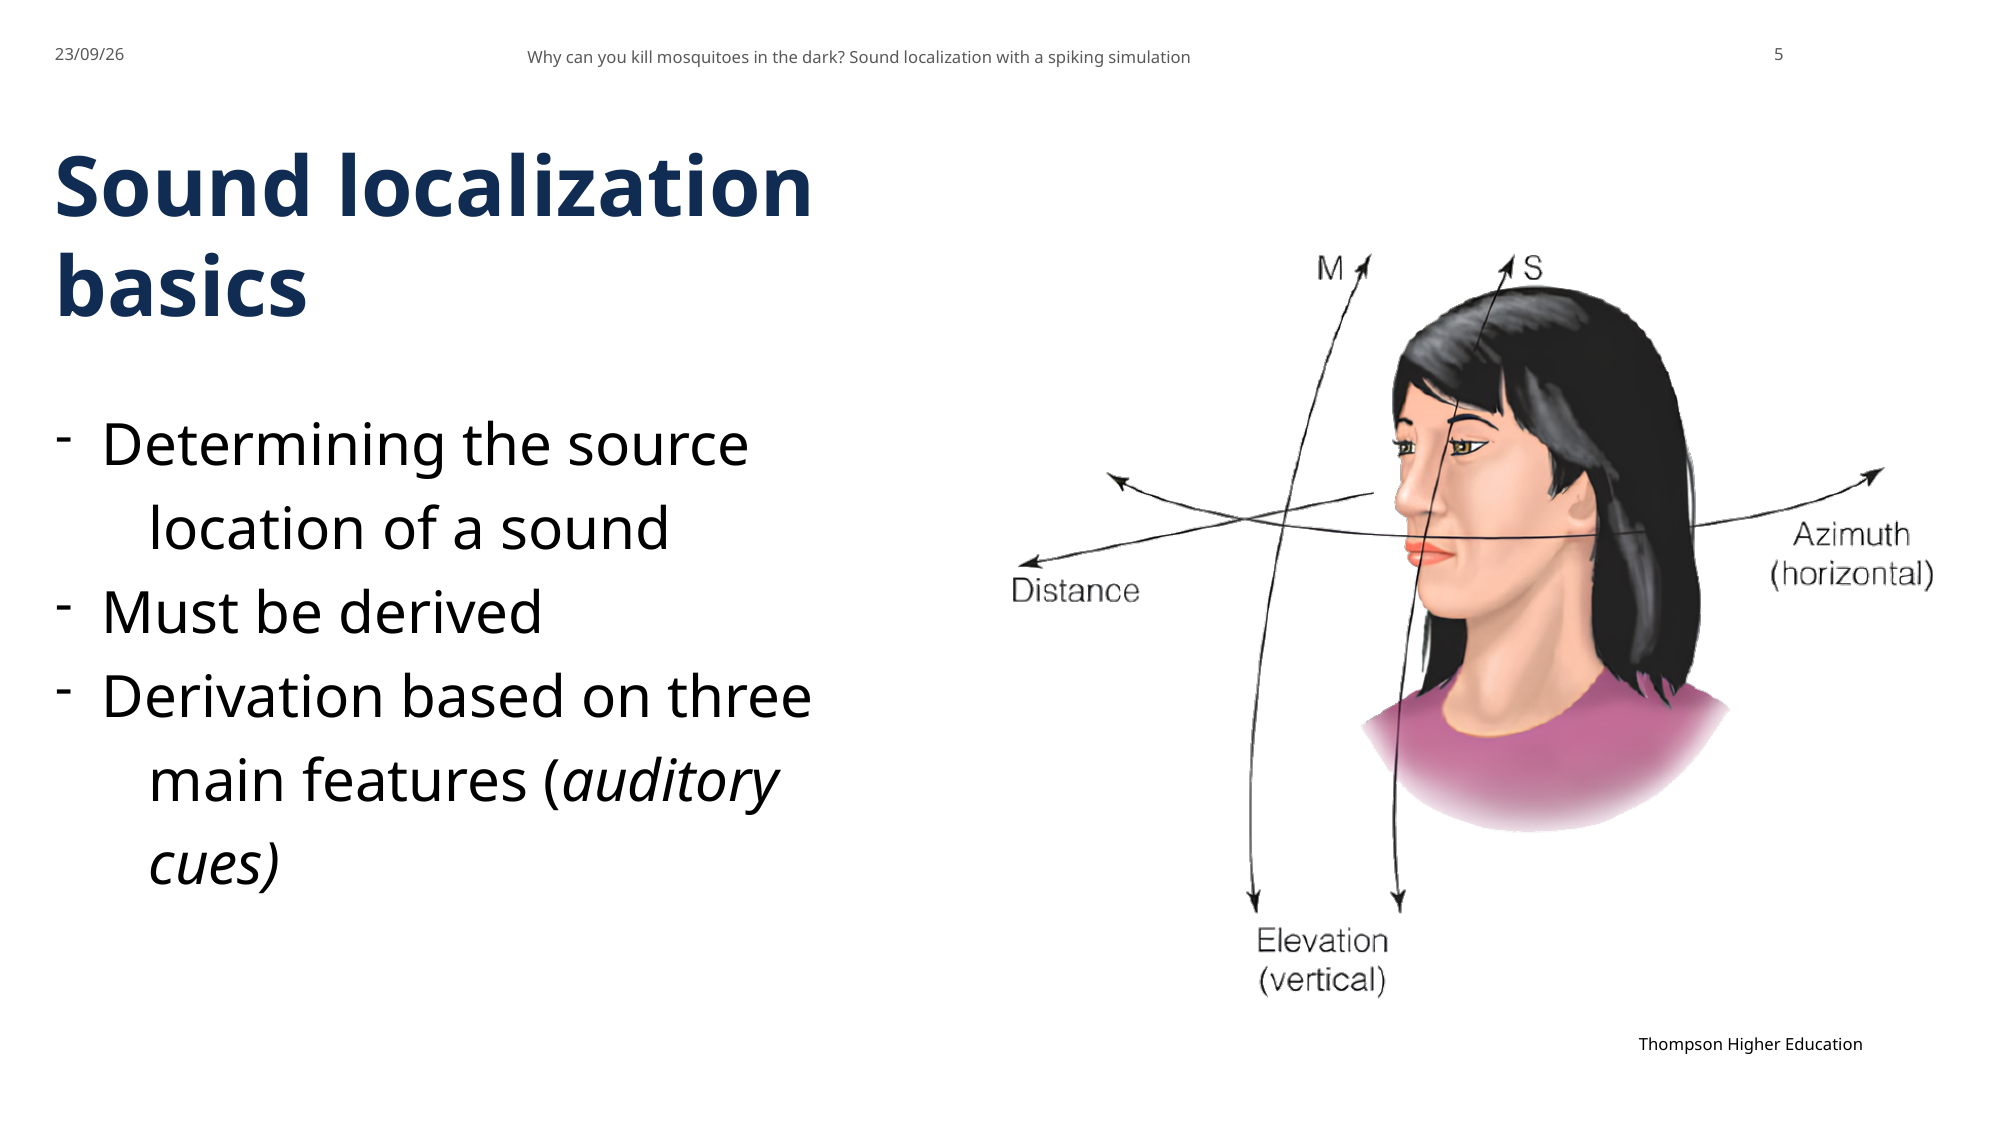

Why can you kill mosquitoes in the dark? Sound localization with a spiking simulation
4
# Sound localization basics
Determining the source location of a sound
Must be derived
Derivation based on three main features (auditory cues)
Thompson Higher Education